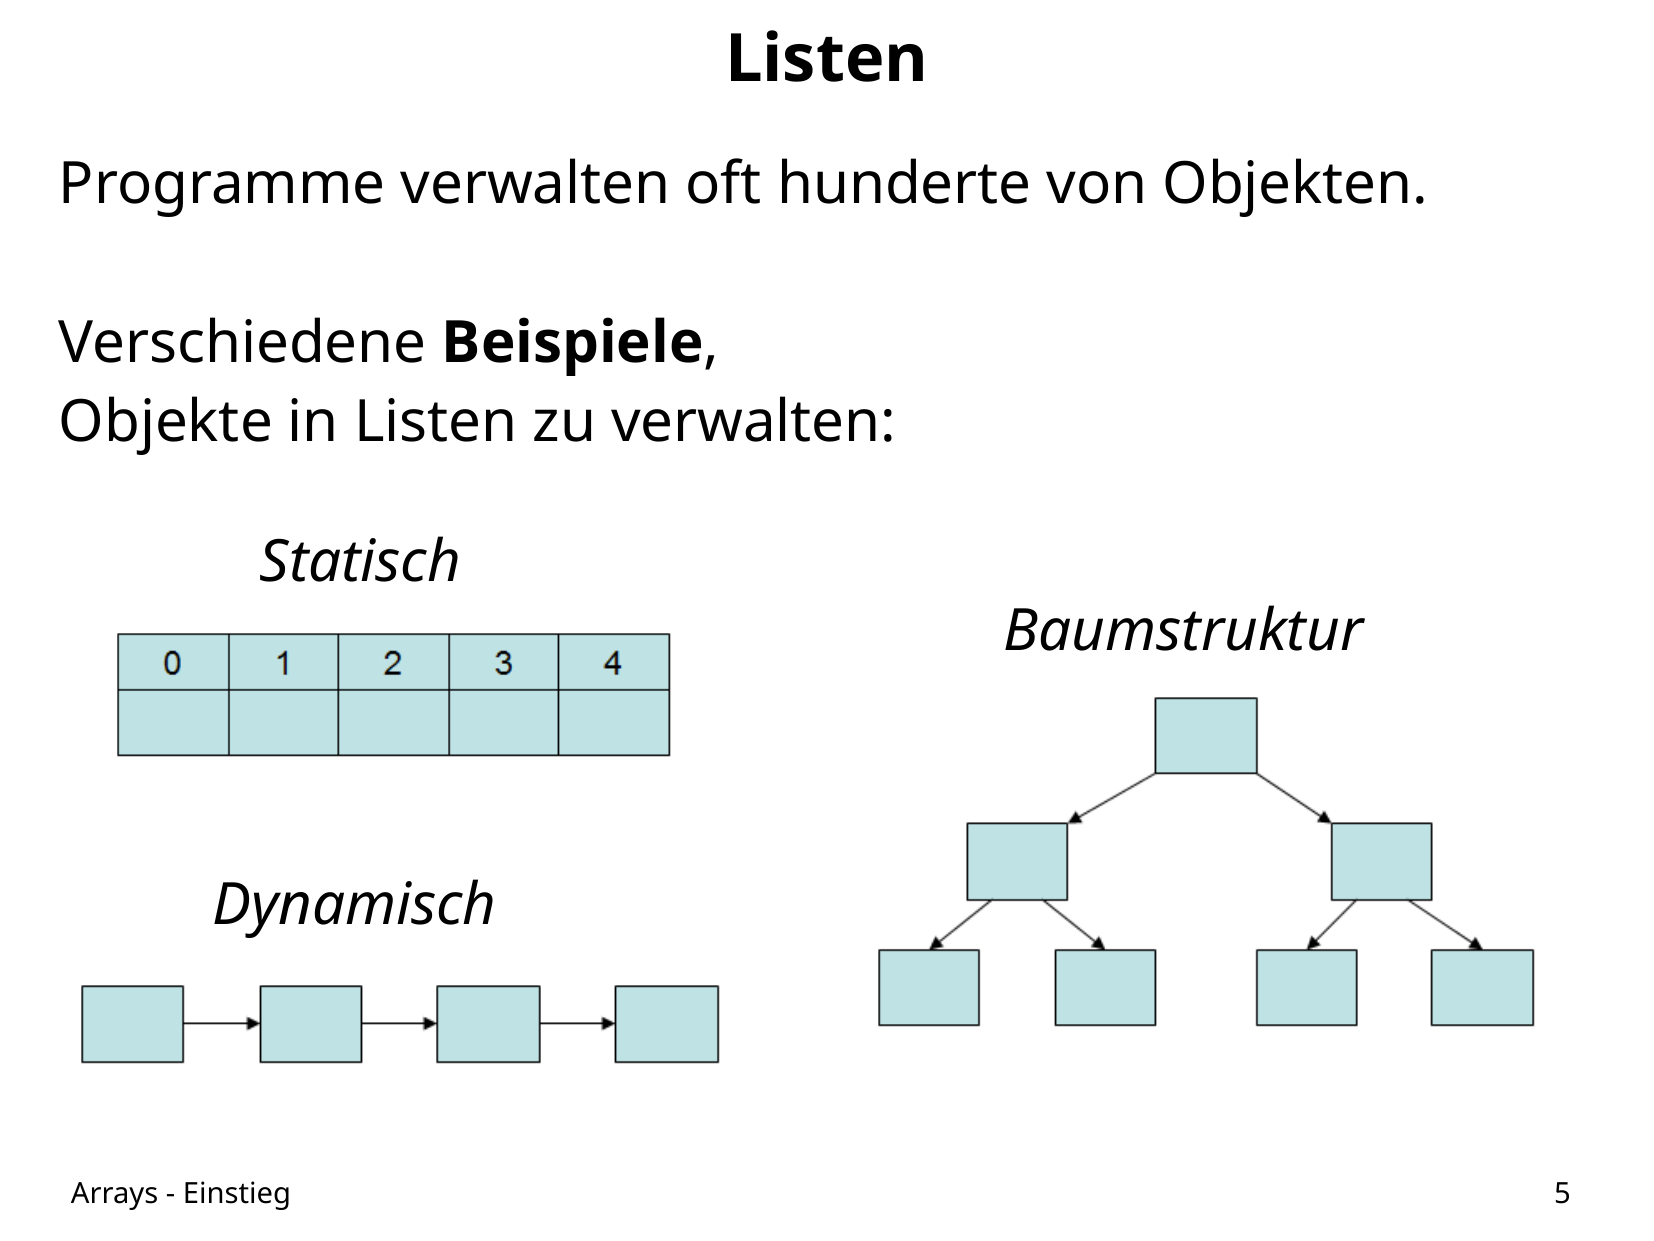

# Listen
Programme verwalten oft hunderte von Objekten.
Verschiedene Beispiele,
Objekte in Listen zu verwalten:
Statisch
Baumstruktur
Dynamisch
Arrays - Einstieg
5